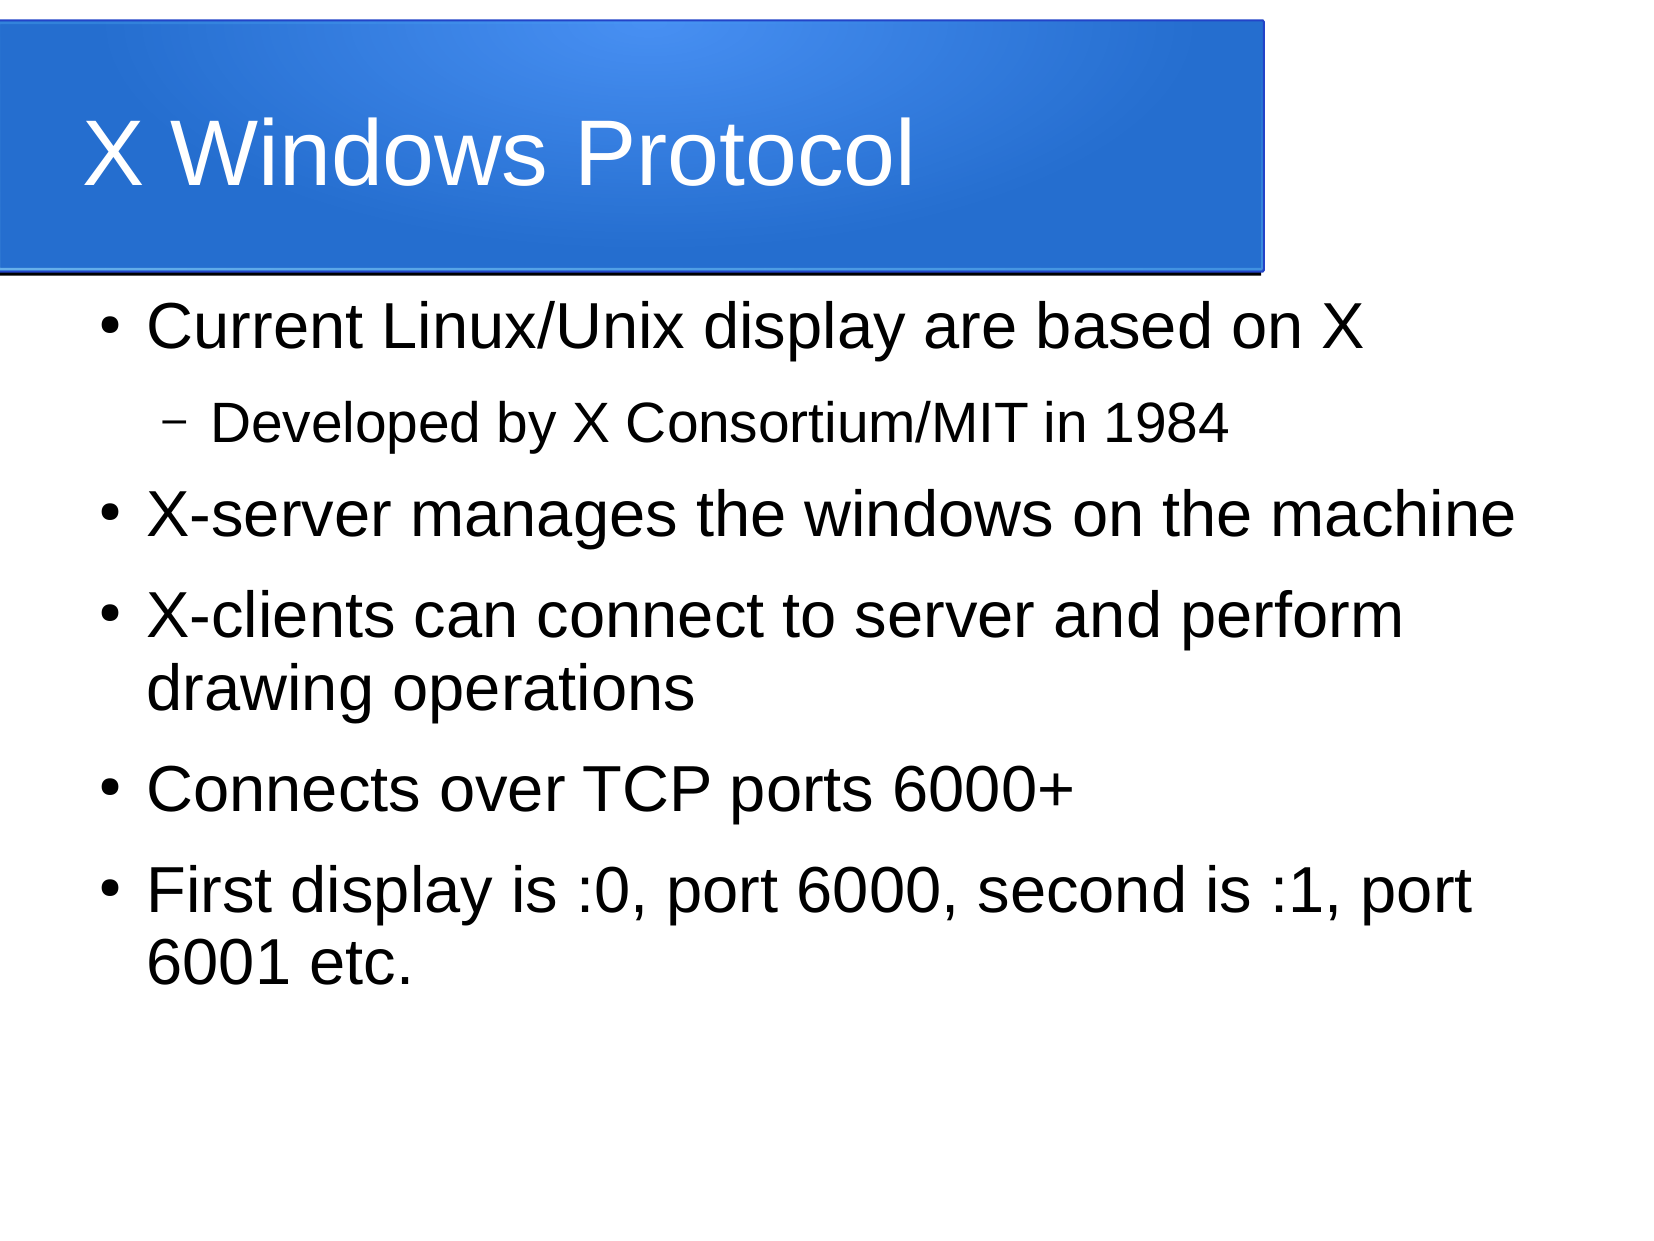

# X Windows Protocol
Current Linux/Unix display are based on X
Developed by X Consortium/MIT in 1984
X-server manages the windows on the machine
X-clients can connect to server and perform drawing operations
Connects over TCP ports 6000+
First display is :0, port 6000, second is :1, port 6001 etc.